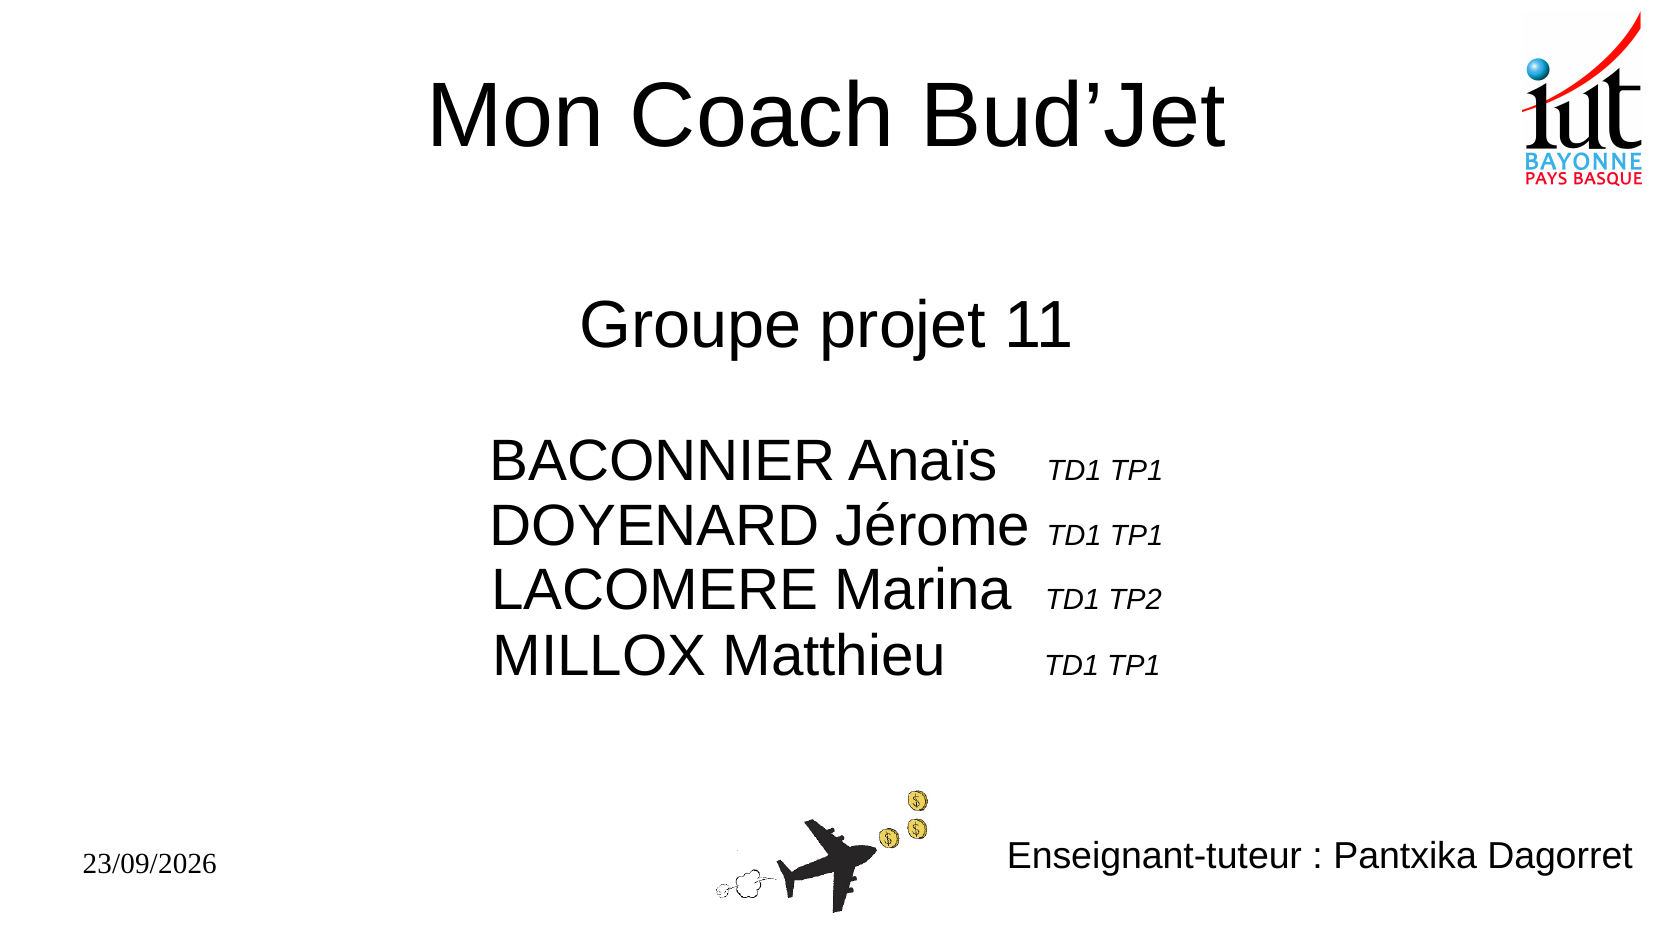

# Mon Coach Bud’Jet
Groupe projet 11
BACONNIER Anaïs TD1 TP1
DOYENARD Jérome TD1 TP1
LACOMERE Marina TD1 TP2
MILLOX Matthieu TD1 TP1
Enseignant-tuteur : Pantxika Dagorret